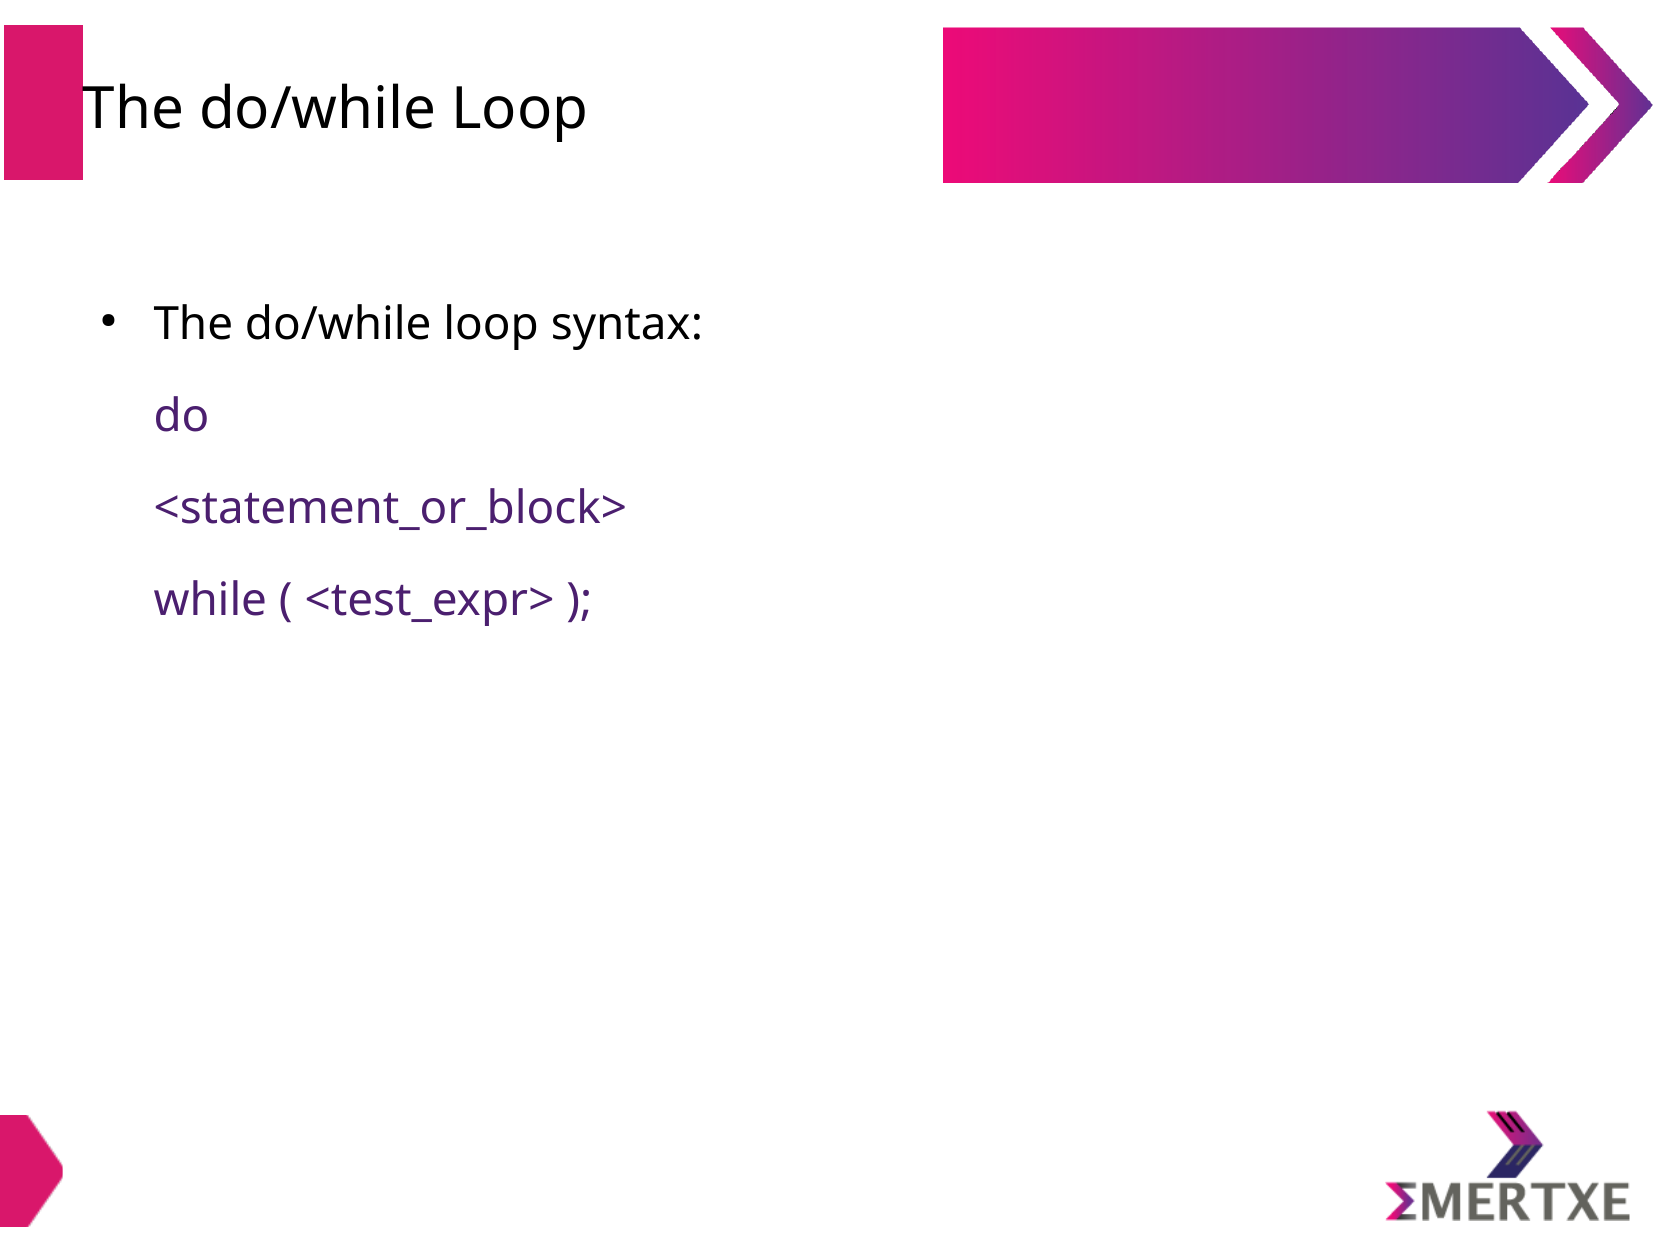

# The do/while Loop
The do/while loop syntax:
do
<statement_or_block>
while ( <test_expr> );